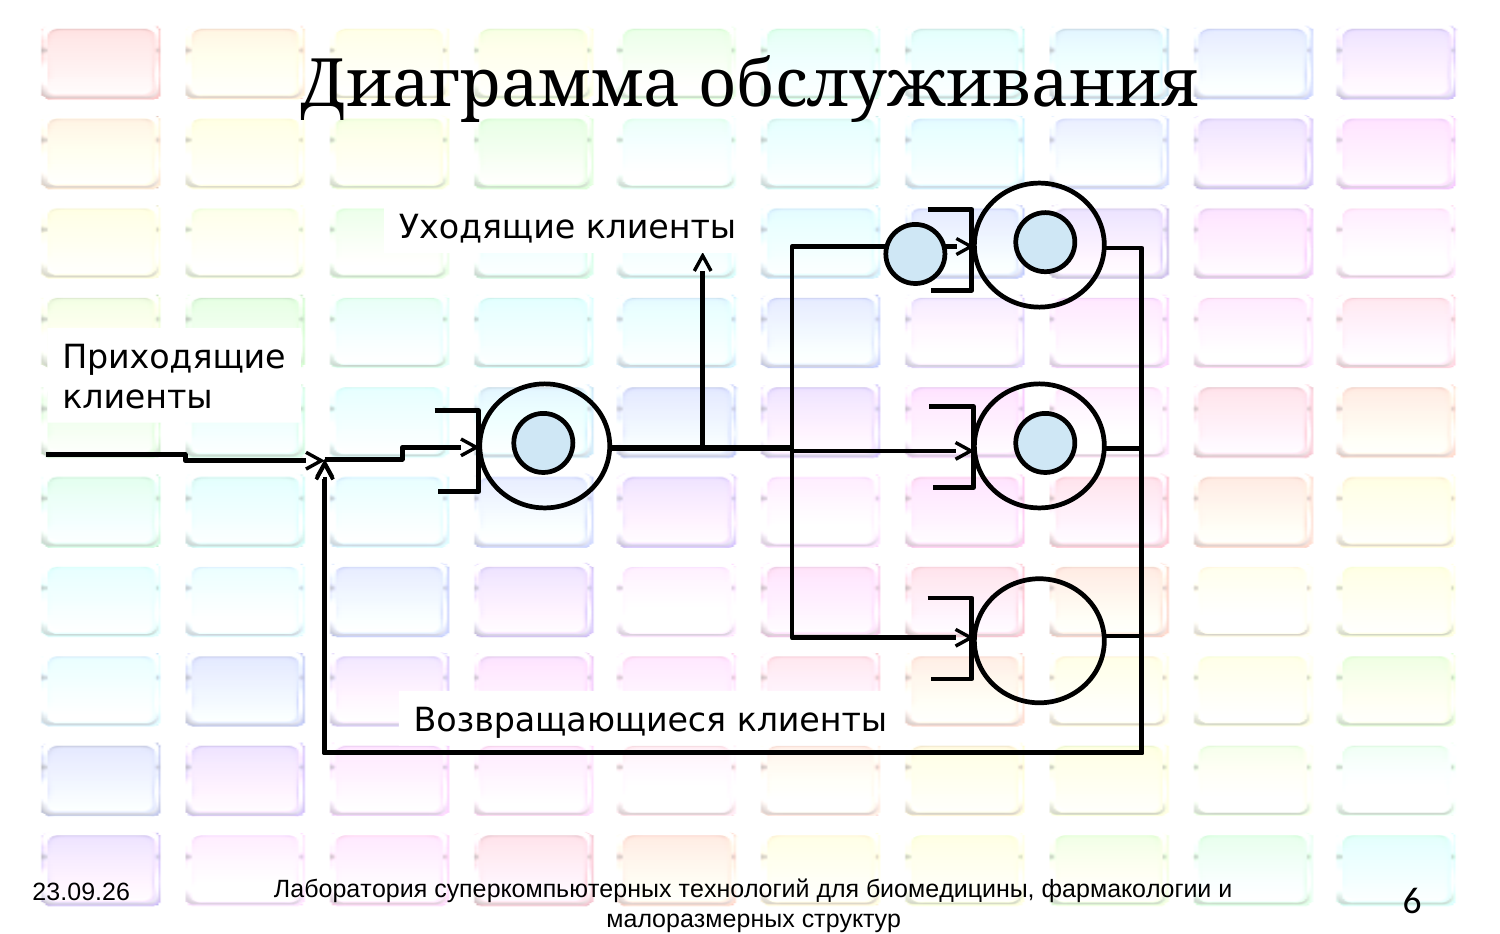

# Диаграмма обслуживания
Уходящие клиенты
Приходящие
клиенты
Возвращающиеся клиенты
Лаборатория суперкомпьютерных технологий для биомедицины, фармакологии и малоразмерных структур